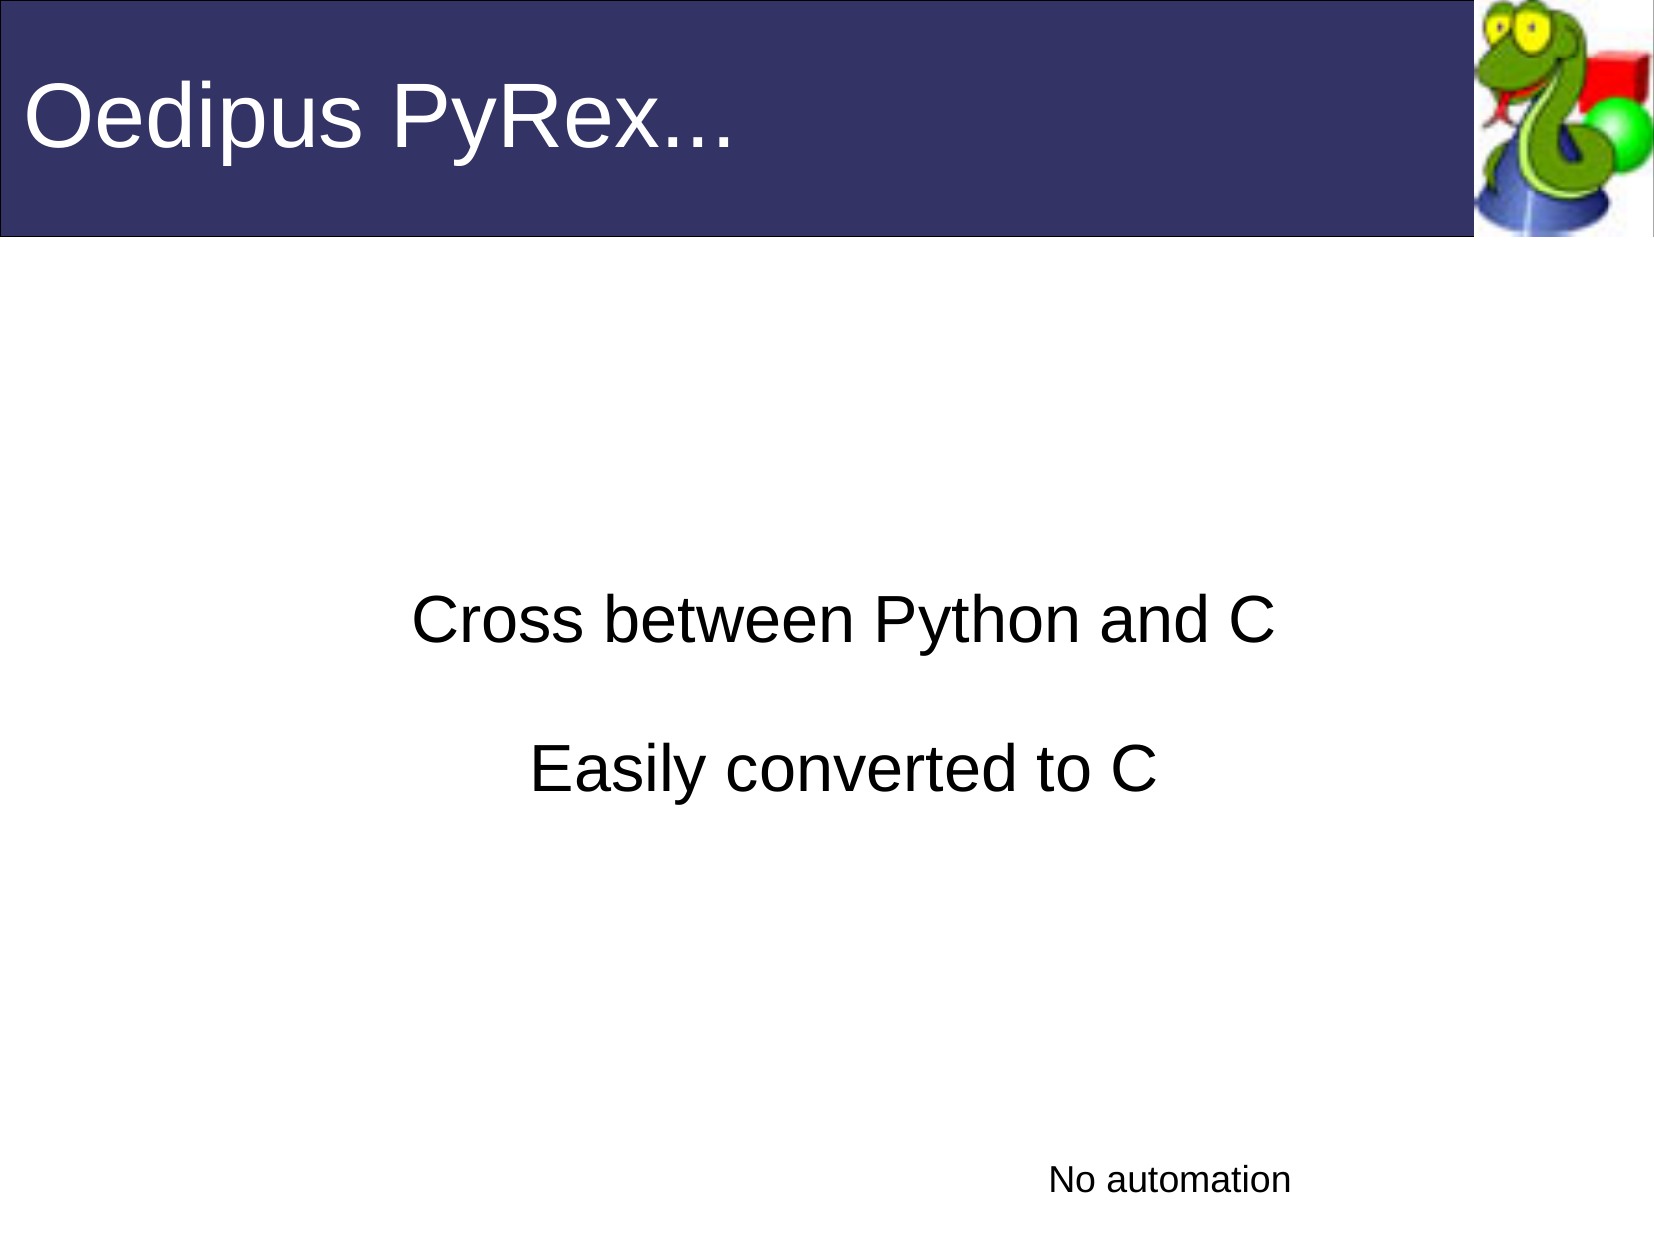

# Oedipus PyRex...
Cross between Python and C
Easily converted to C
No automation